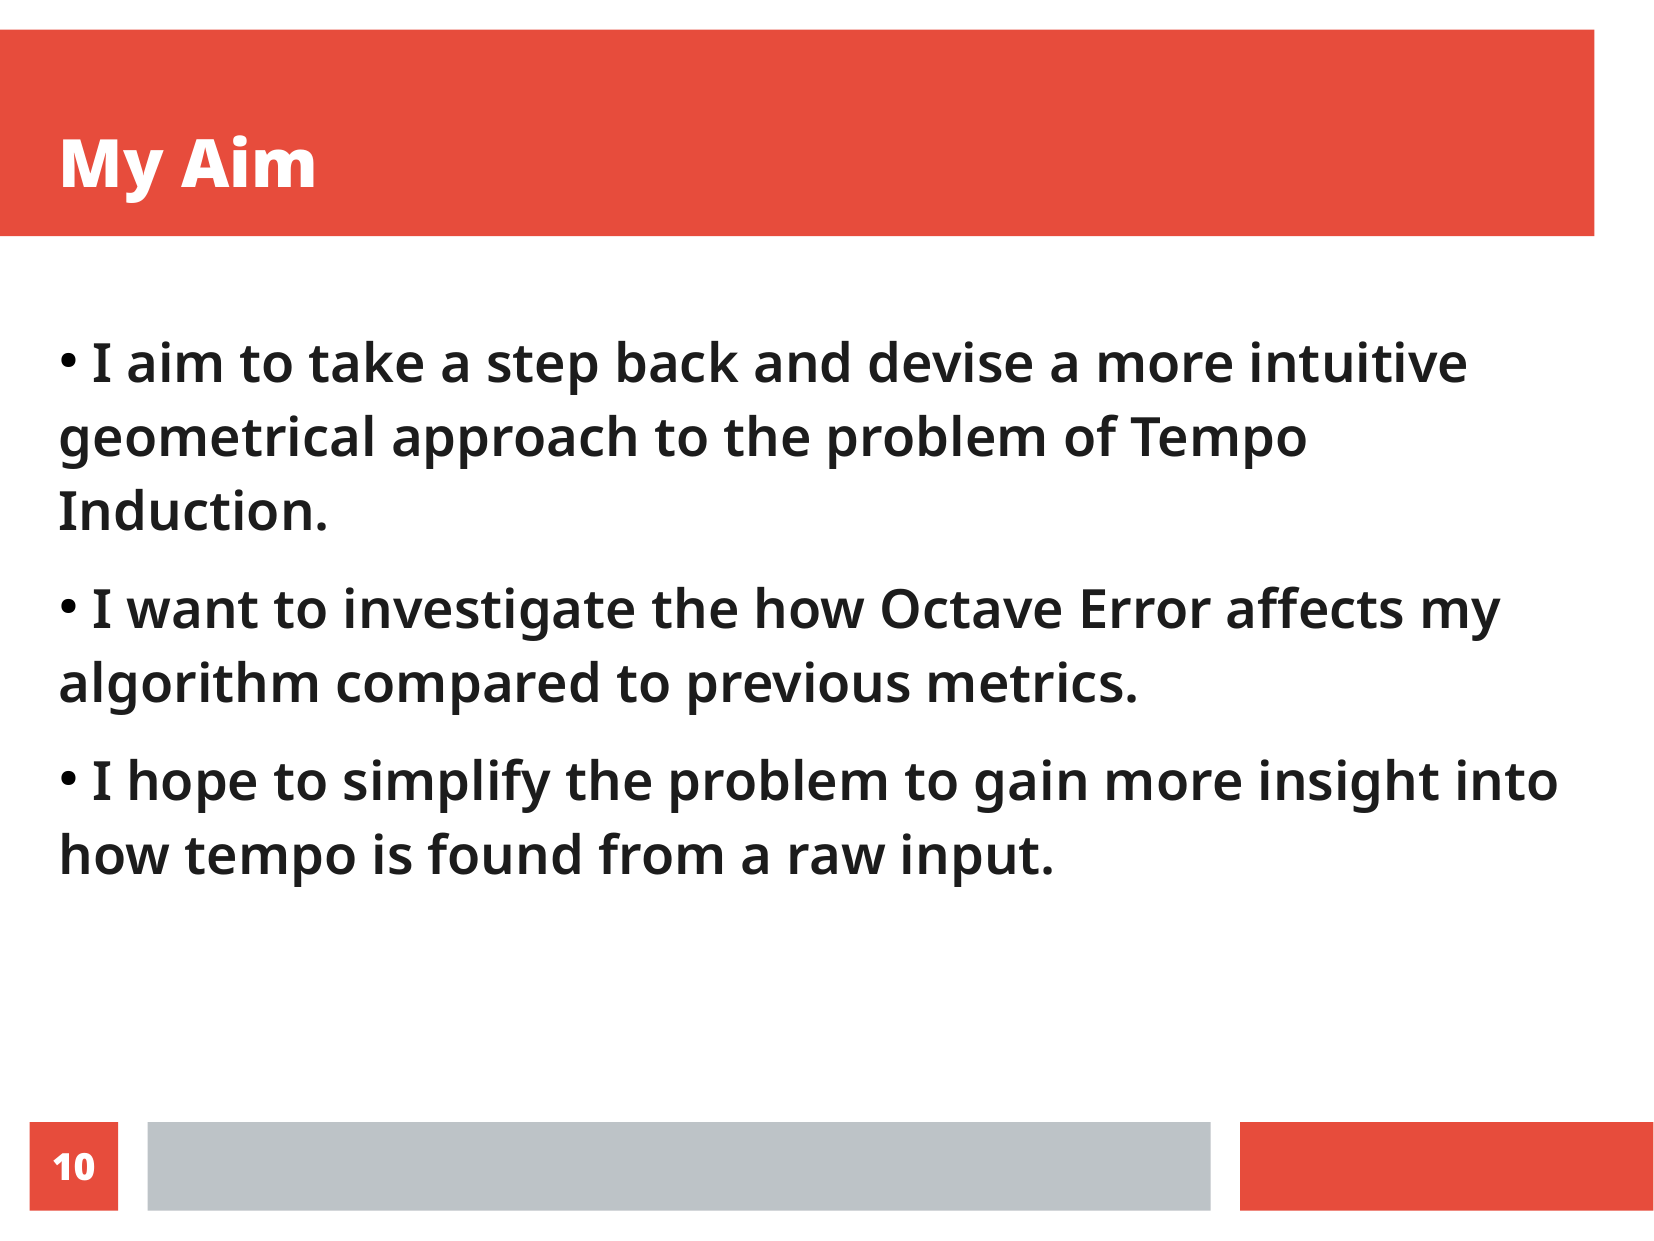

# My Aim
 I aim to take a step back and devise a more intuitive geometrical approach to the problem of Tempo Induction.
 I want to investigate the how Octave Error affects my algorithm compared to previous metrics.
 I hope to simplify the problem to gain more insight into how tempo is found from a raw input.
10